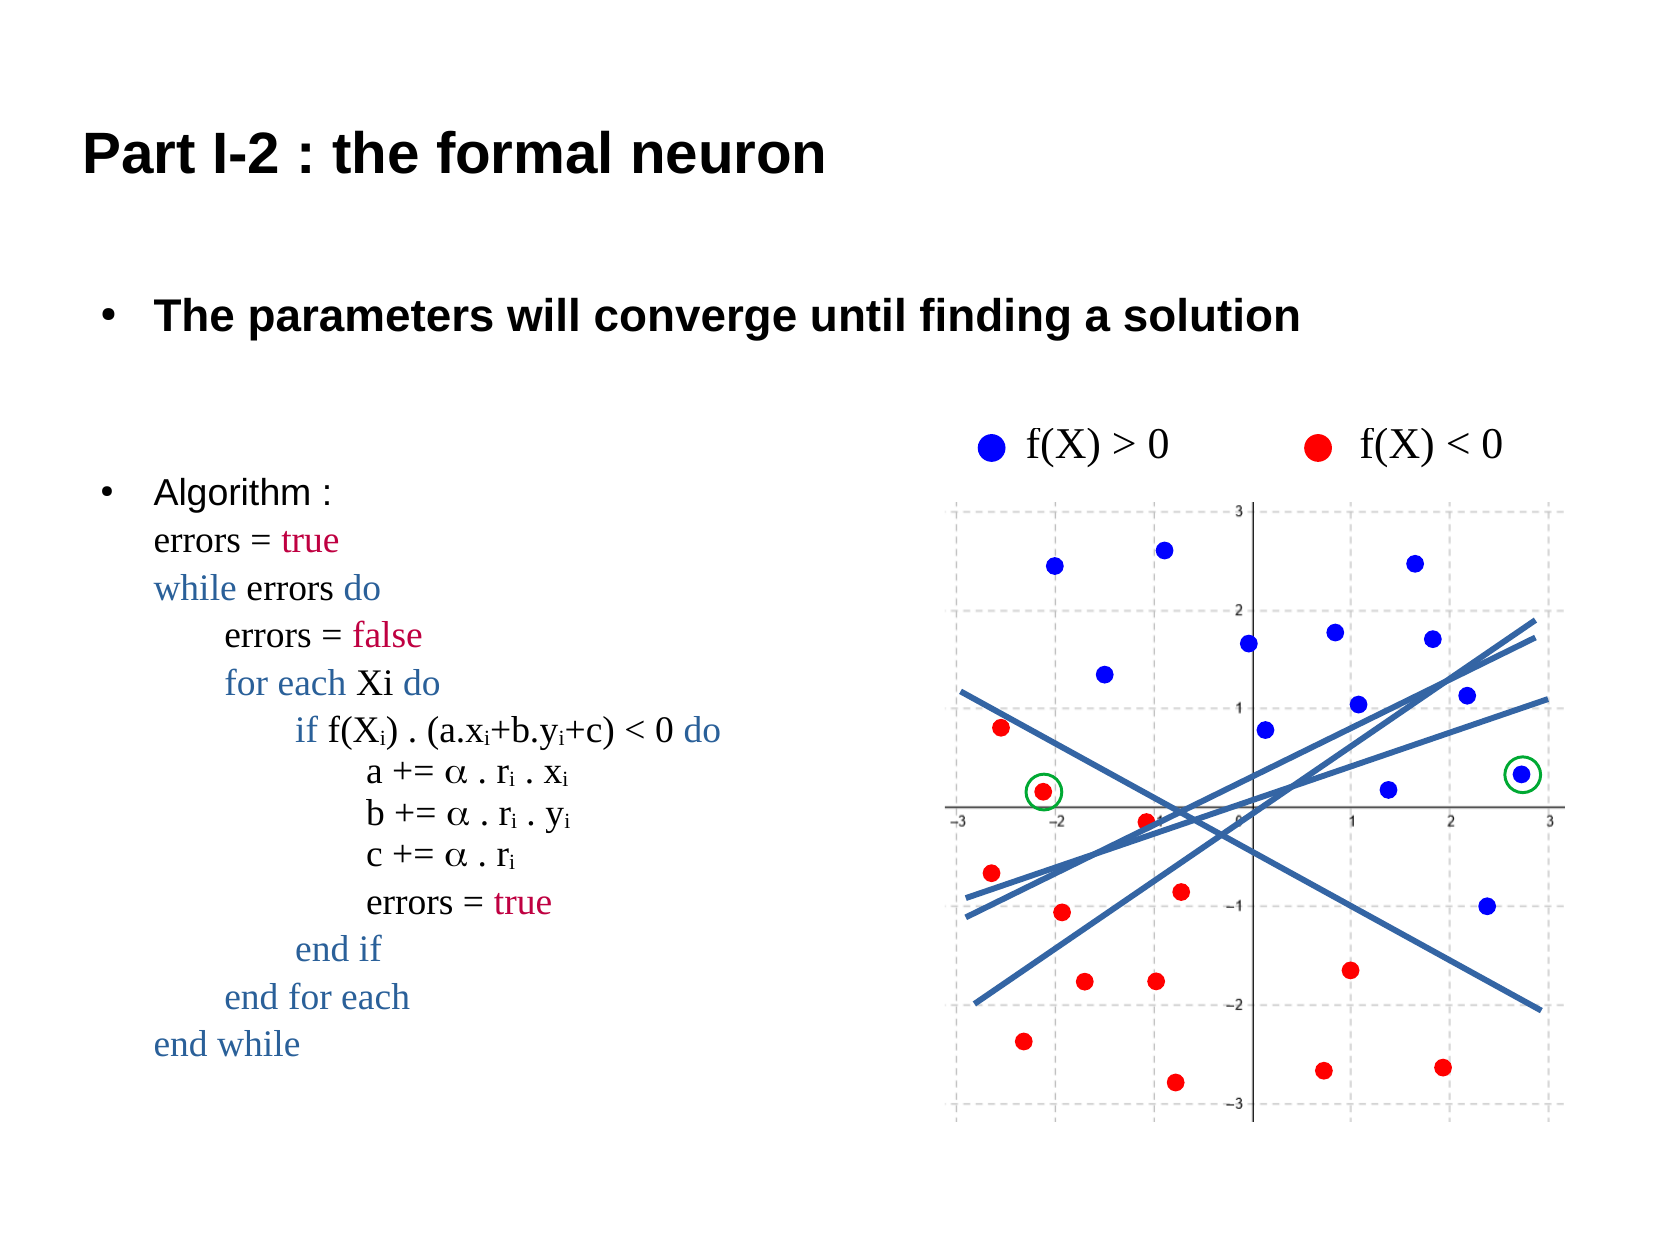

# Part I-2 : the formal neuron
The parameters will converge until finding a solution
Algorithm :
errors = true
while errors do
errors = false
for each Xi do
if f(Xi) . (a.xi+b.yi+c) < 0 do
a += a . ri . xi
b += a . ri . yi
c += a . ri
errors = true
end if
end for each
end while